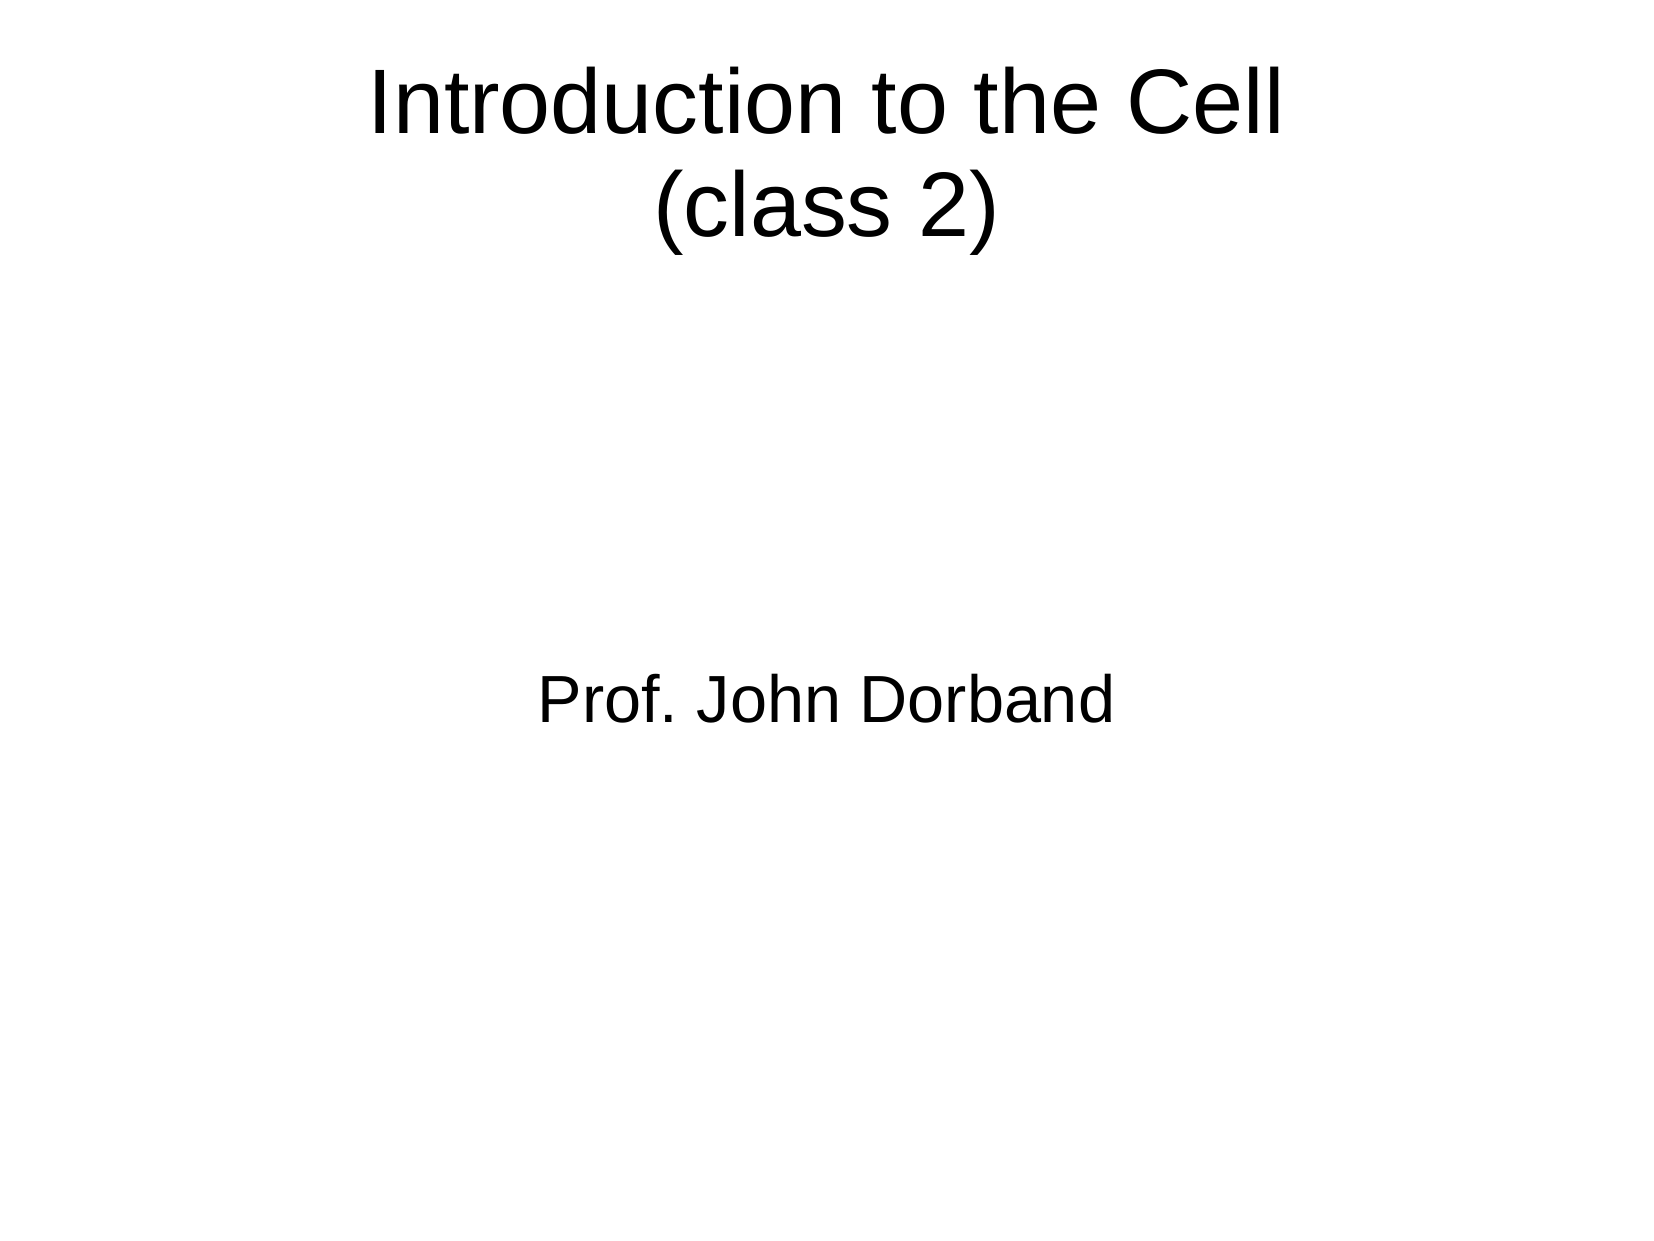

# Introduction to the Cell (class 2)
Prof. John Dorband